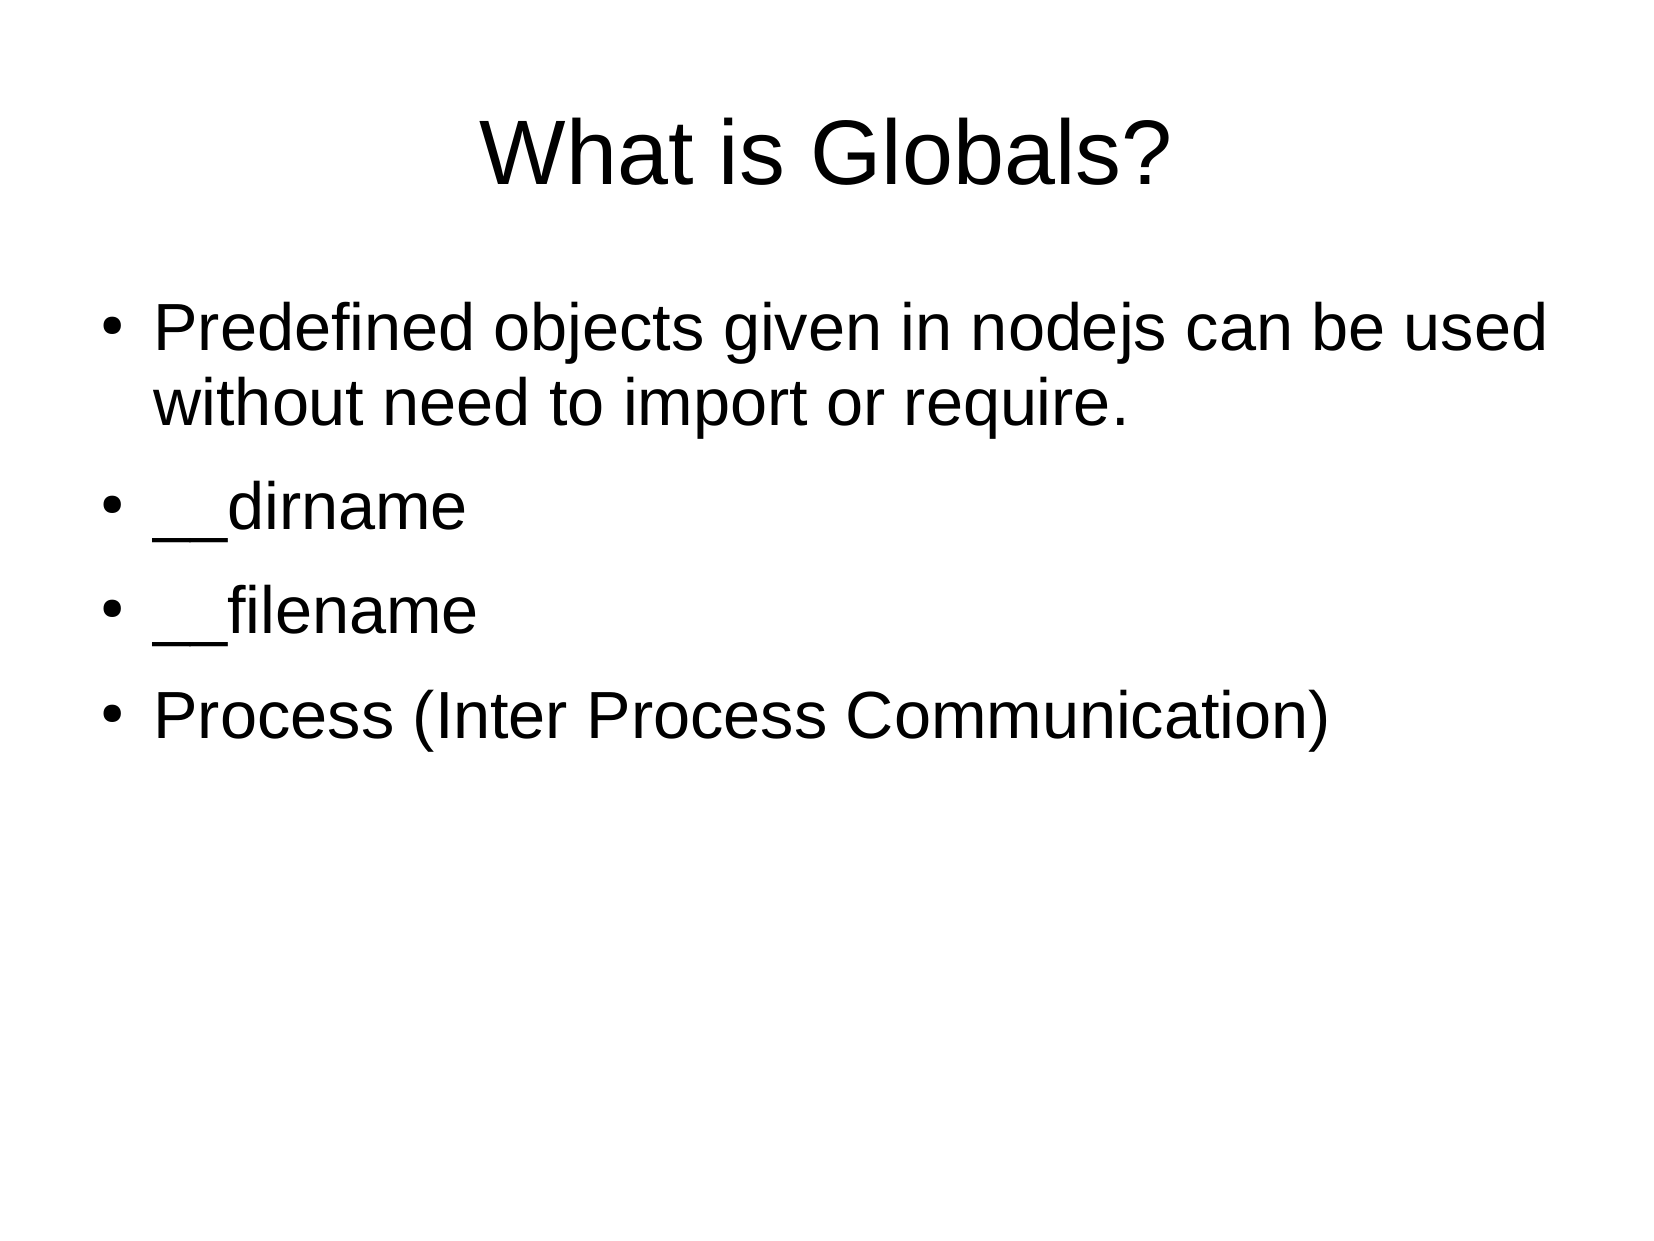

# What is Globals?
Predefined objects given in nodejs can be used without need to import or require.
__dirname
__filename
Process (Inter Process Communication)